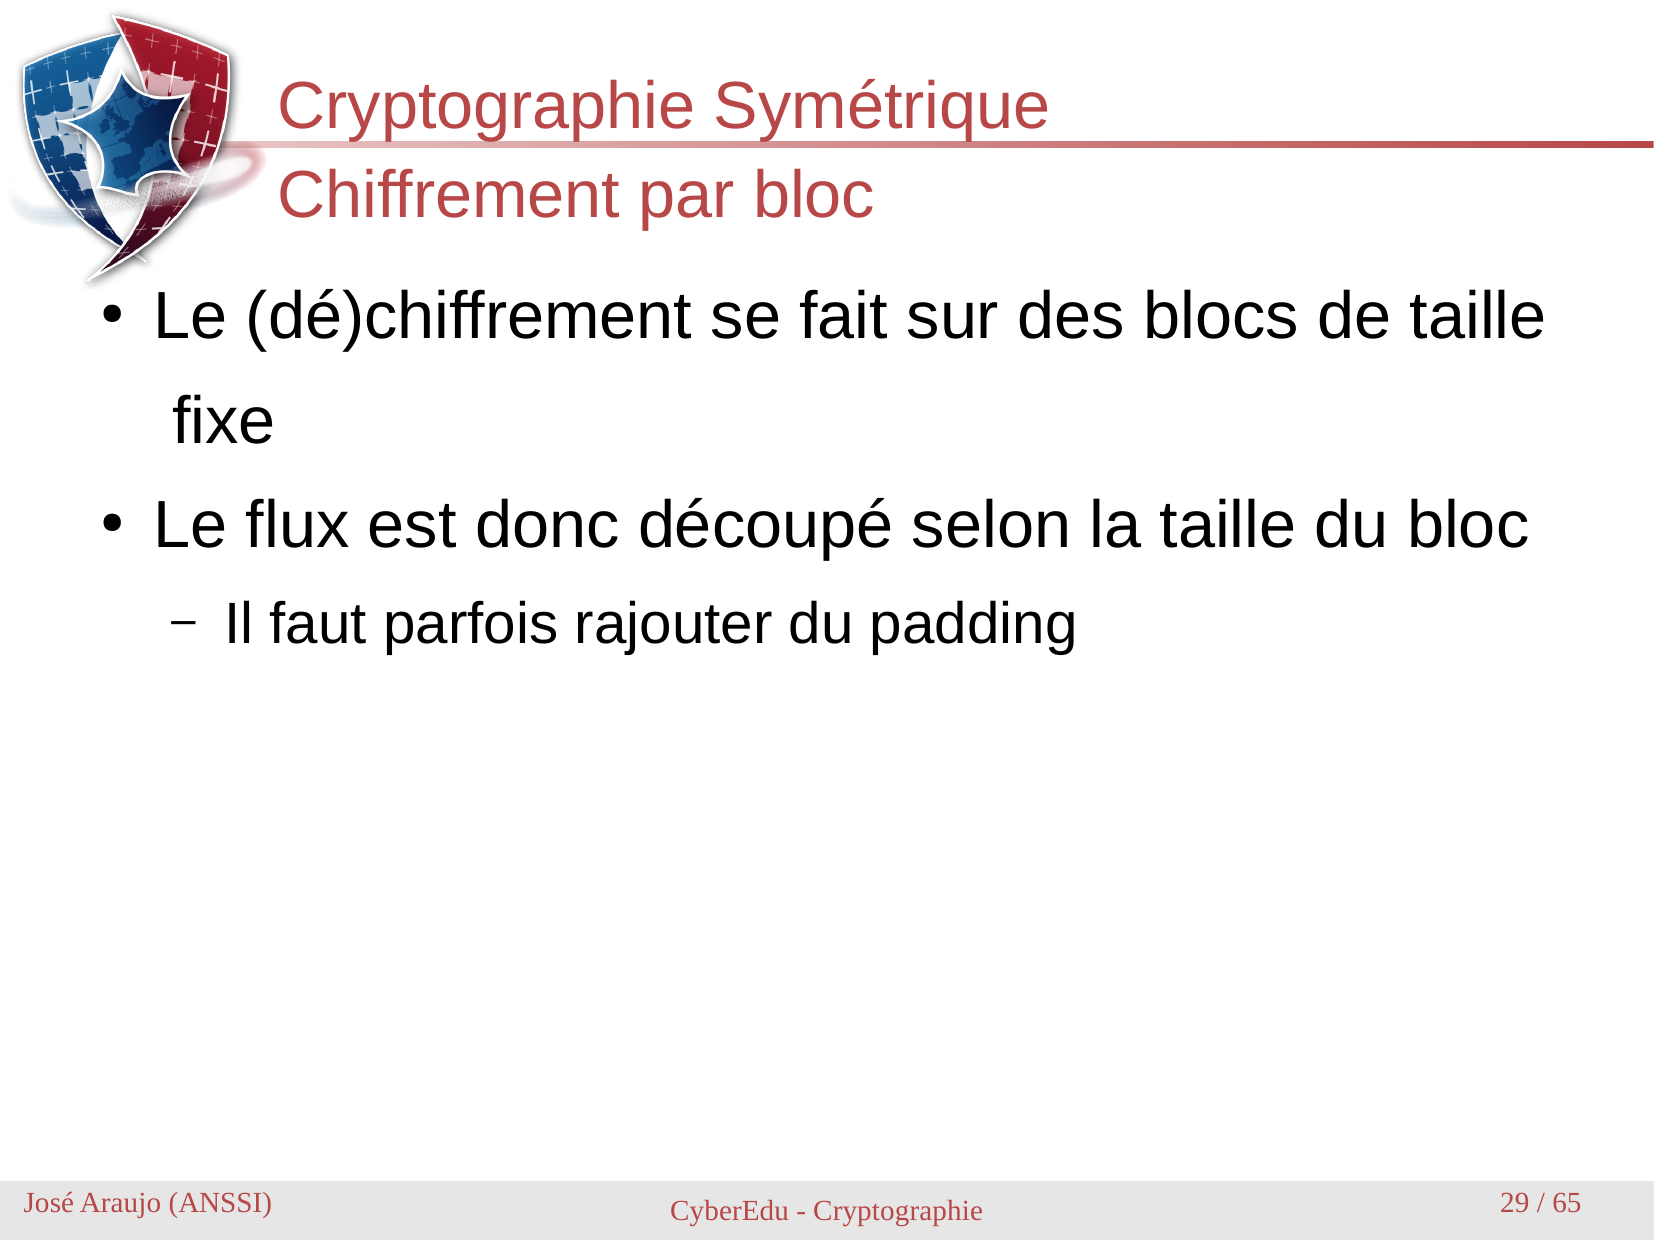

# Cryptographie Symétrique Chiffrement par bloc
Le (dé)chiffrement se fait sur des blocs de taille
 fixe
Le flux est donc découpé selon la taille du bloc
Il faut parfois rajouter du padding